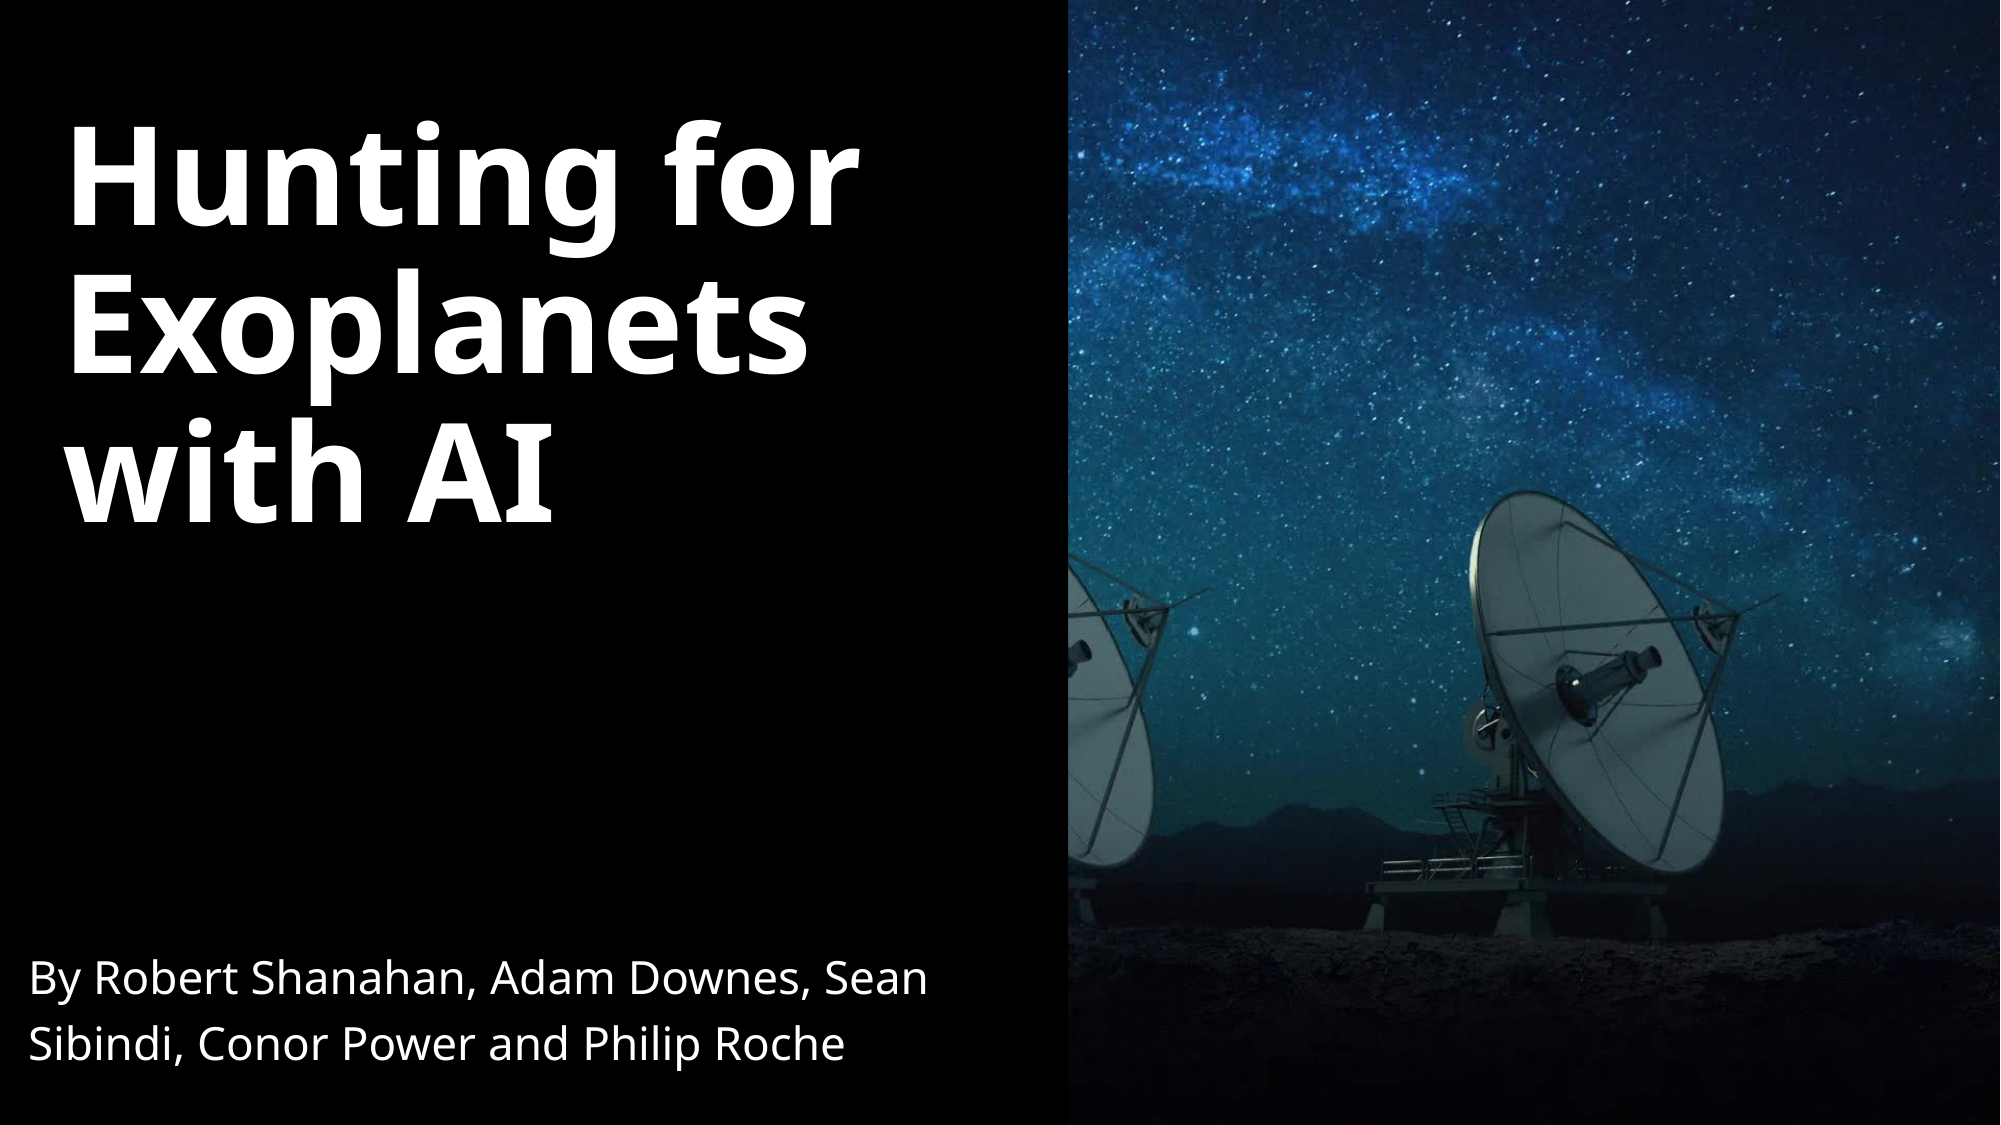

# Hunting for Exoplanets with AI
By Robert Shanahan, Adam Downes, Sean Sibindi, Conor Power and Philip Roche